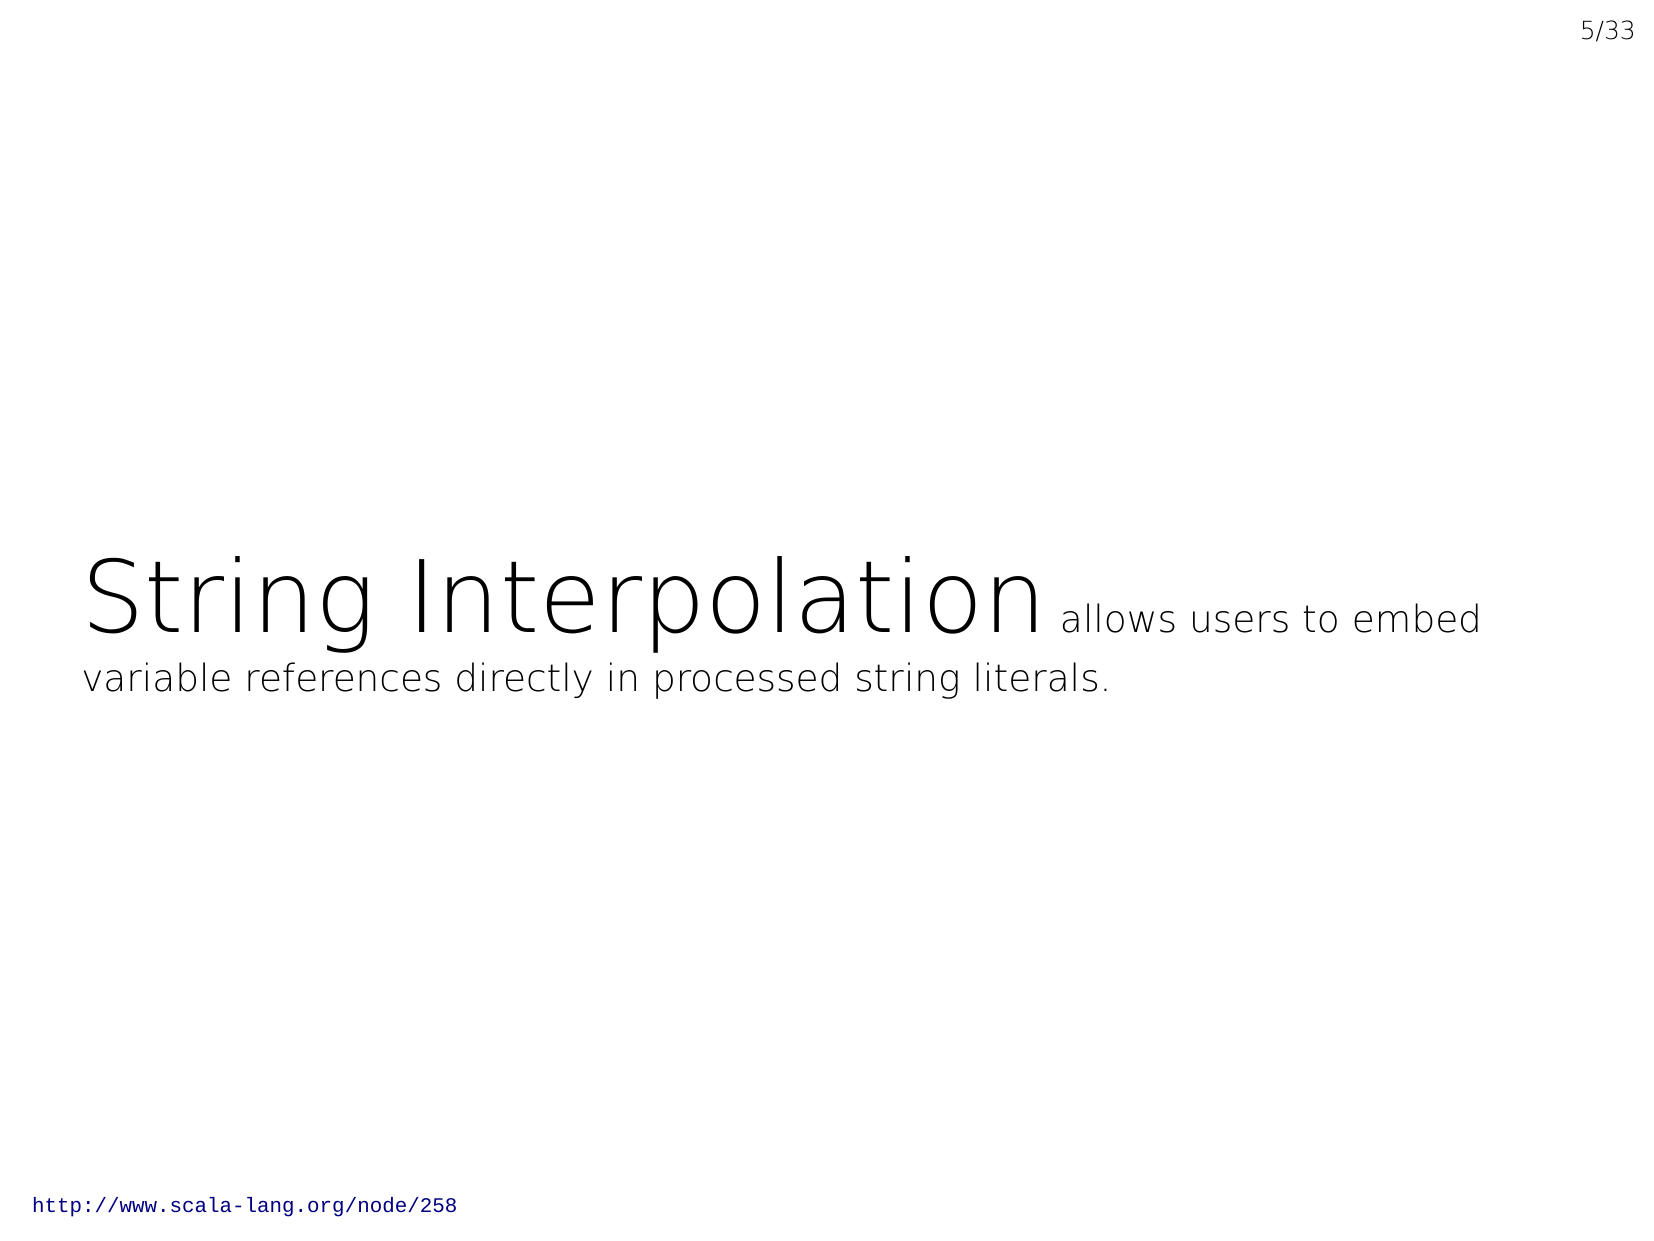

String Interpolation allows users to embed variable references directly in processed string literals.
http://www.scala-lang.org/node/258